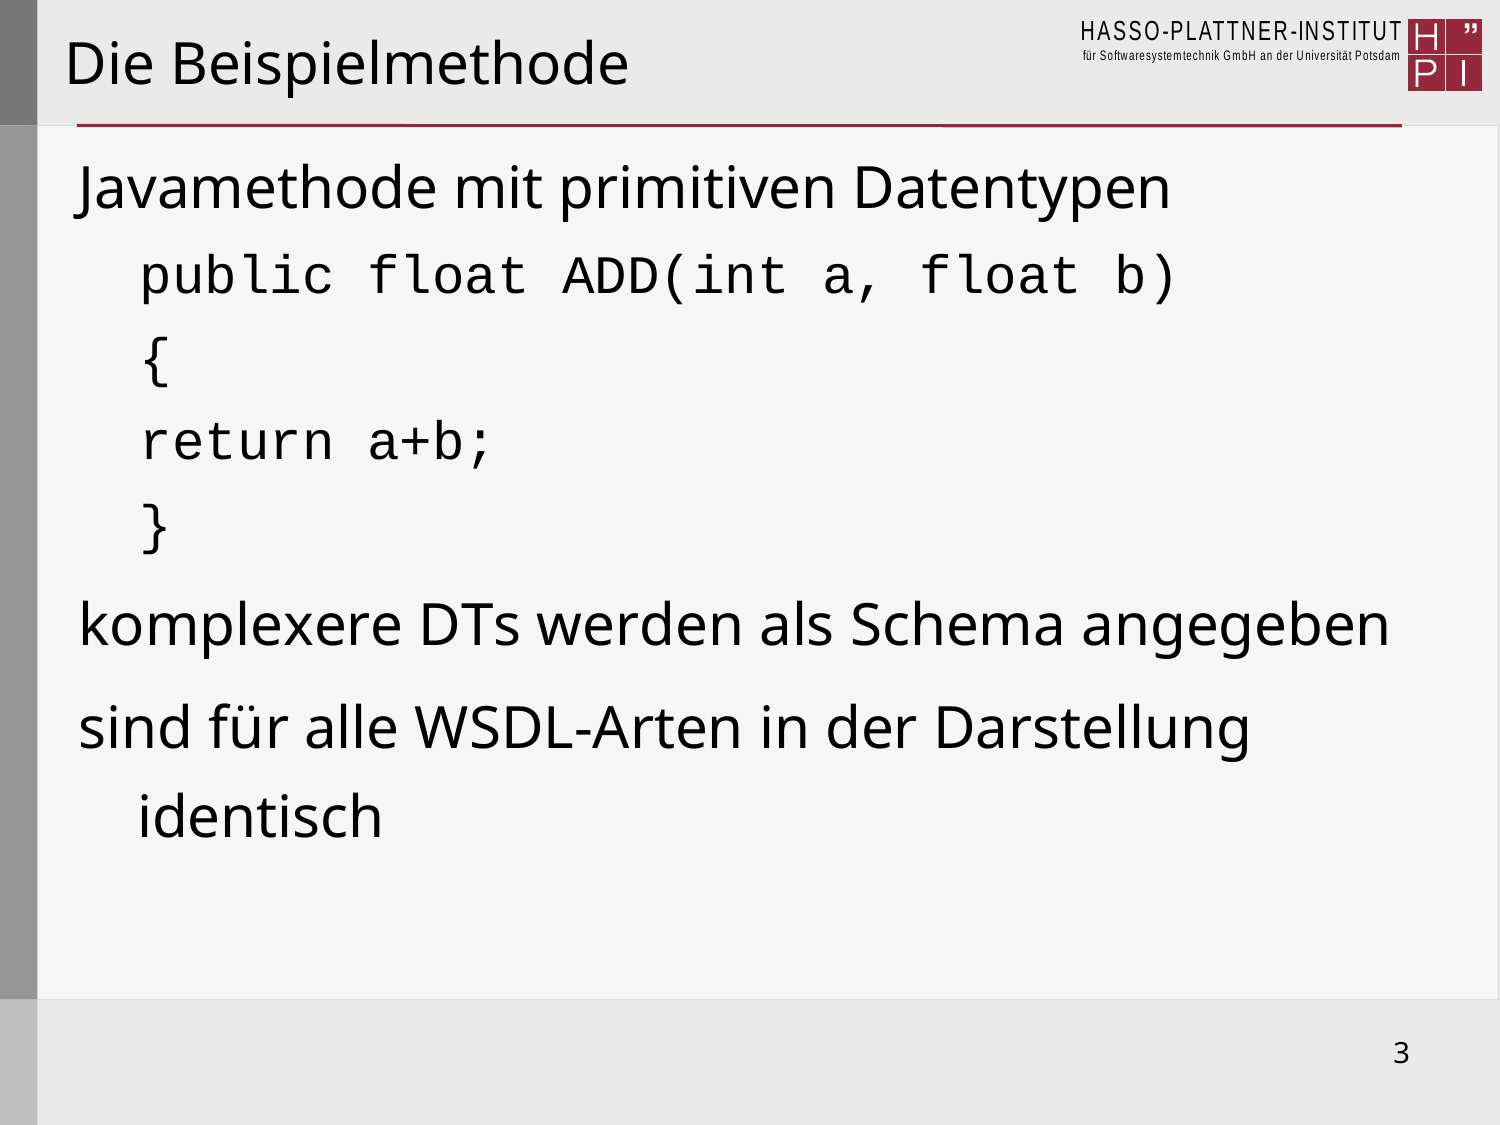

# Die Beispielmethode
Javamethode mit primitiven Datentypen
public float ADD(int a, float b)
{
return a+b;
}
komplexere DTs werden als Schema angegeben
sind für alle WSDL-Arten in der Darstellung identisch